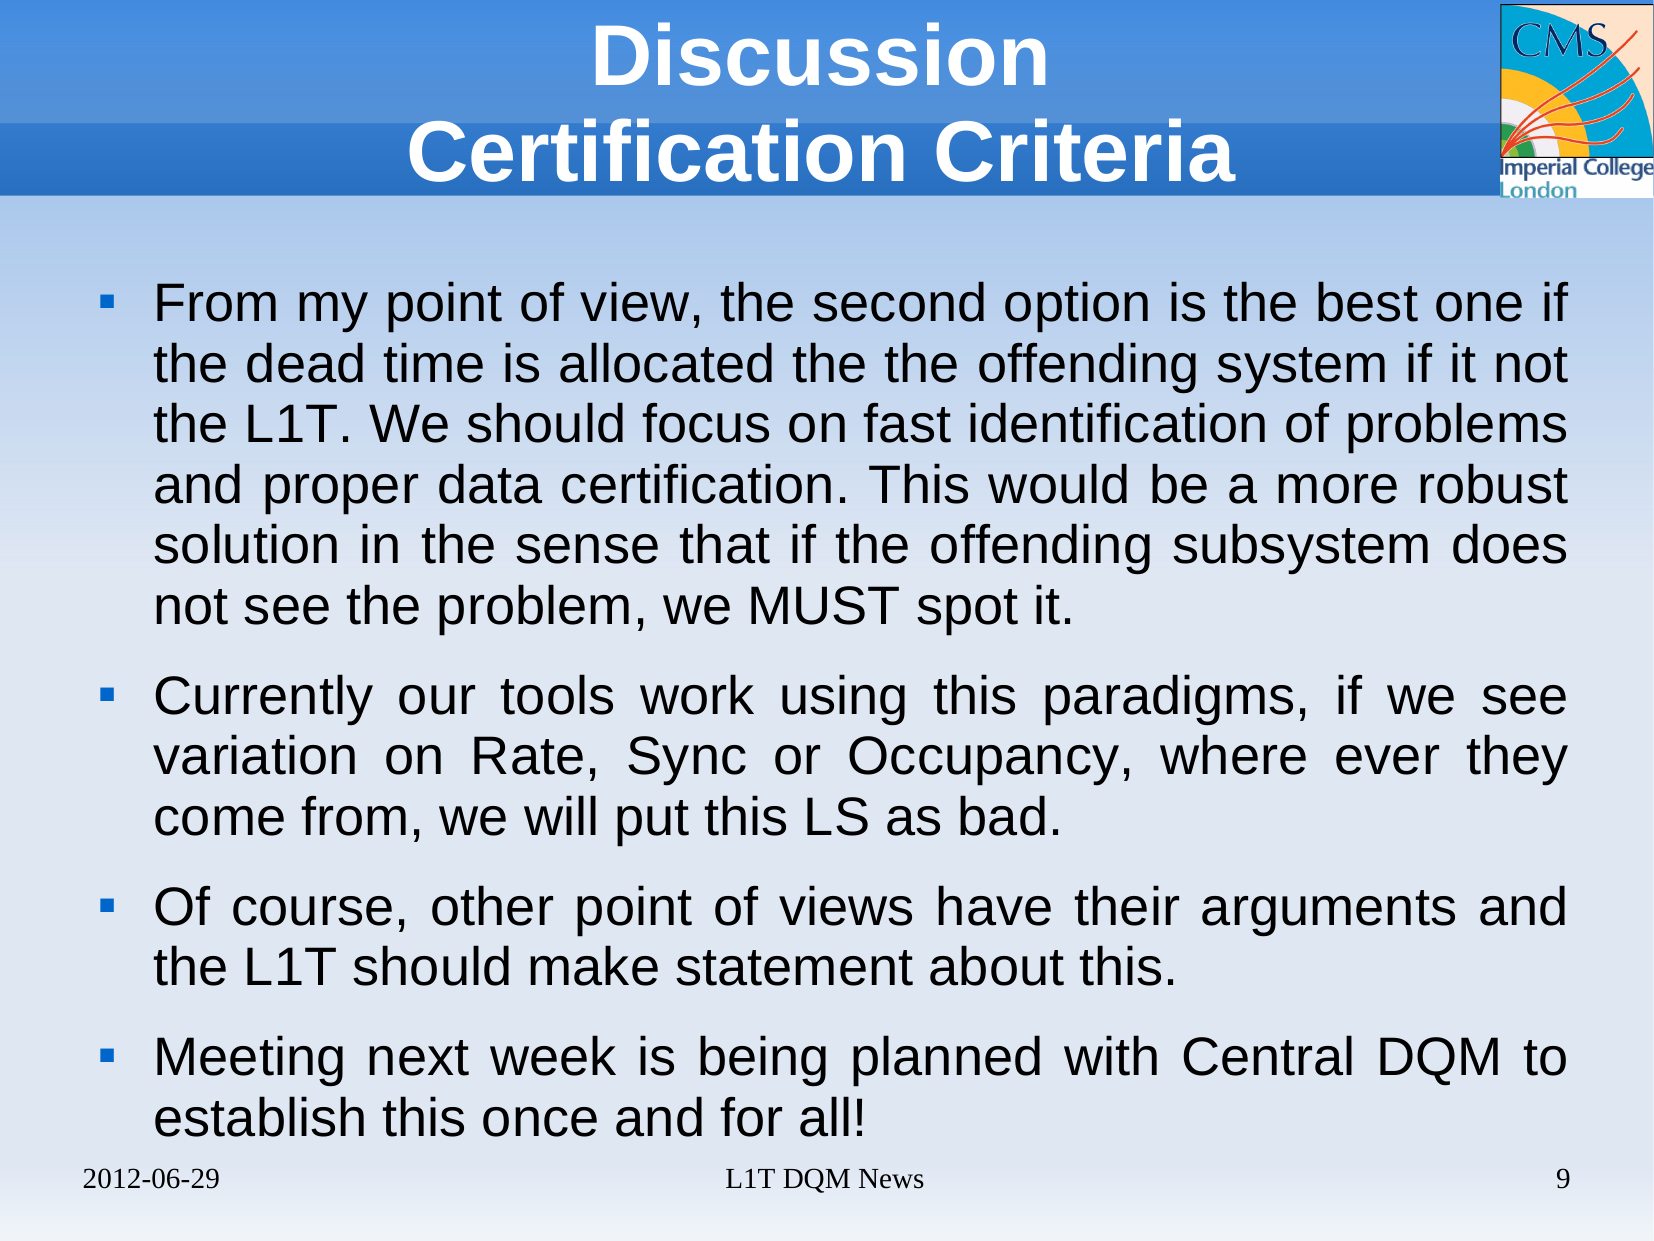

# Discussion Certification Criteria
From my point of view, the second option is the best one if the dead time is allocated the the offending system if it not the L1T. We should focus on fast identification of problems and proper data certification. This would be a more robust solution in the sense that if the offending subsystem does not see the problem, we MUST spot it.
Currently our tools work using this paradigms, if we see variation on Rate, Sync or Occupancy, where ever they come from, we will put this LS as bad.
Of course, other point of views have their arguments and the L1T should make statement about this.
Meeting next week is being planned with Central DQM to establish this once and for all!
2012-06-29
L1T DQM News
9